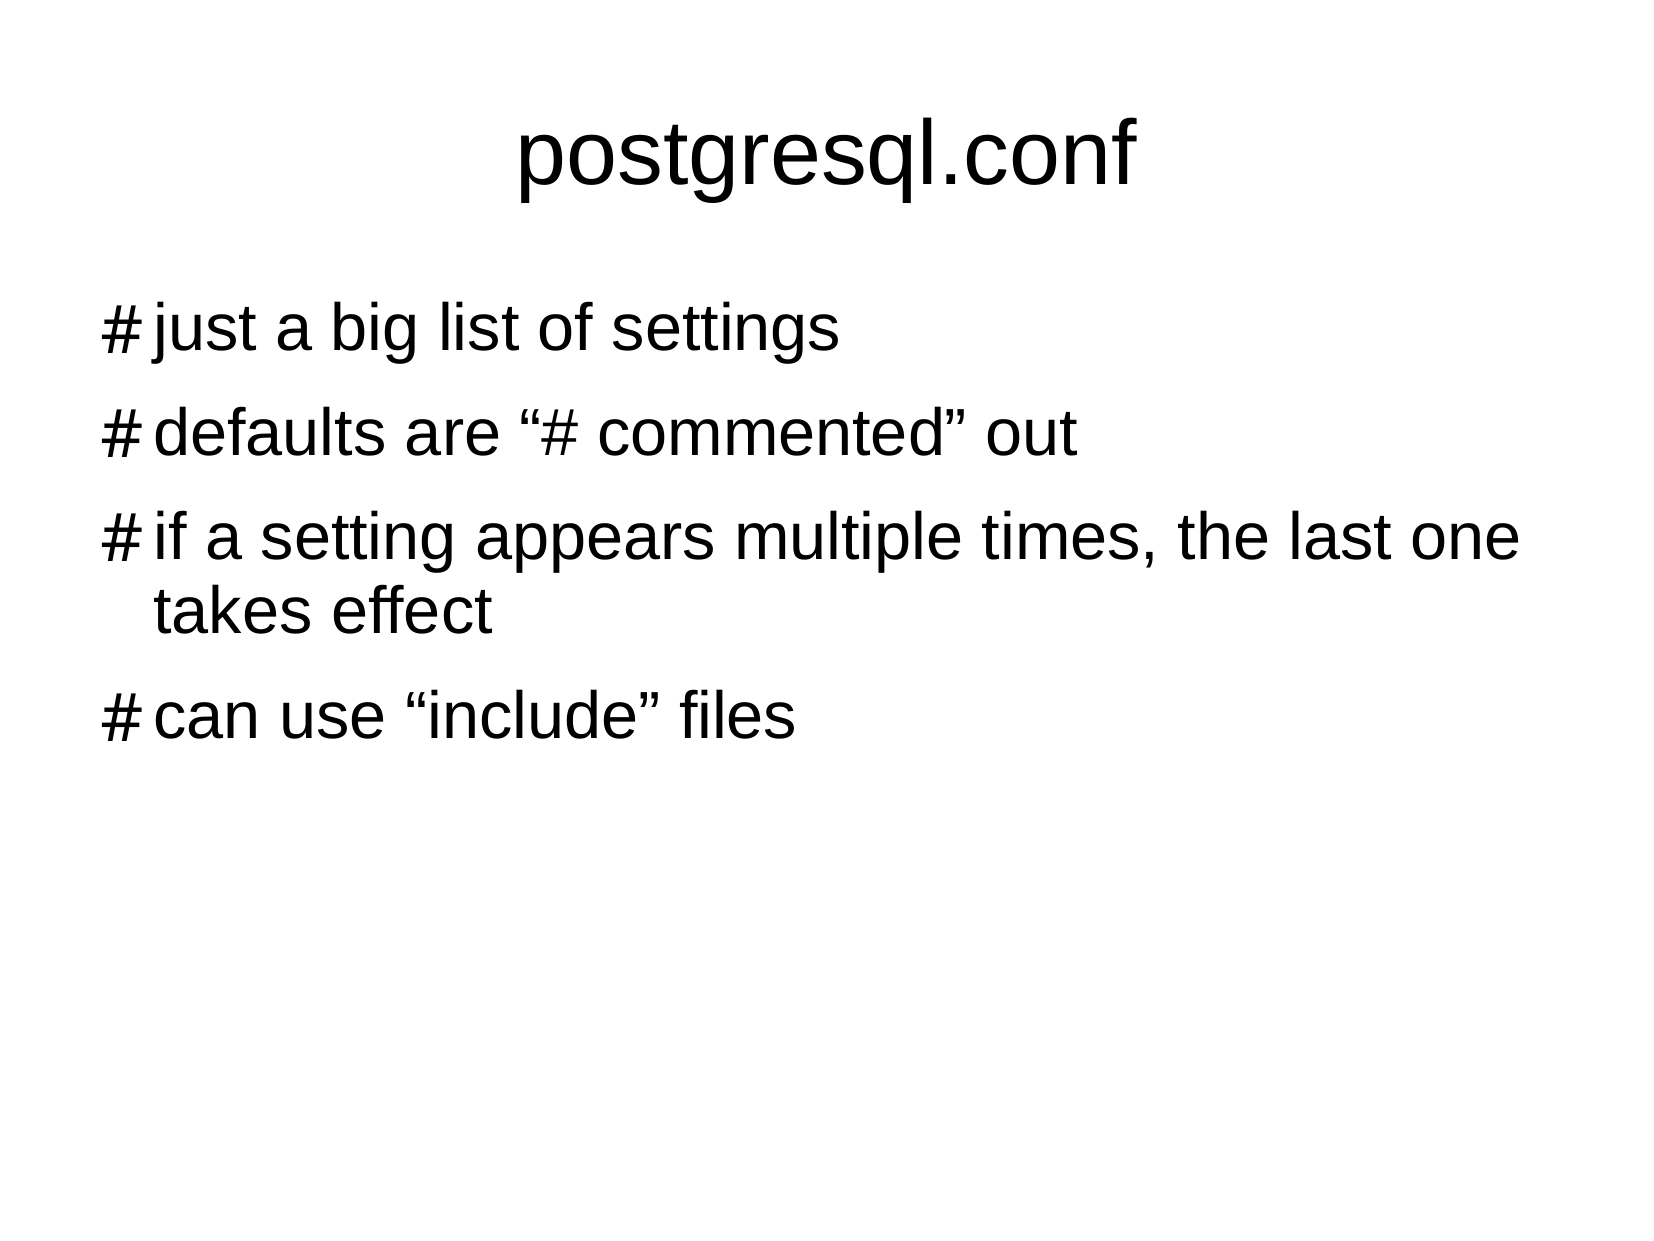

# postgresql.conf
just a big list of settings
defaults are “# commented” out
if a setting appears multiple times, the last one takes effect
can use “include” files